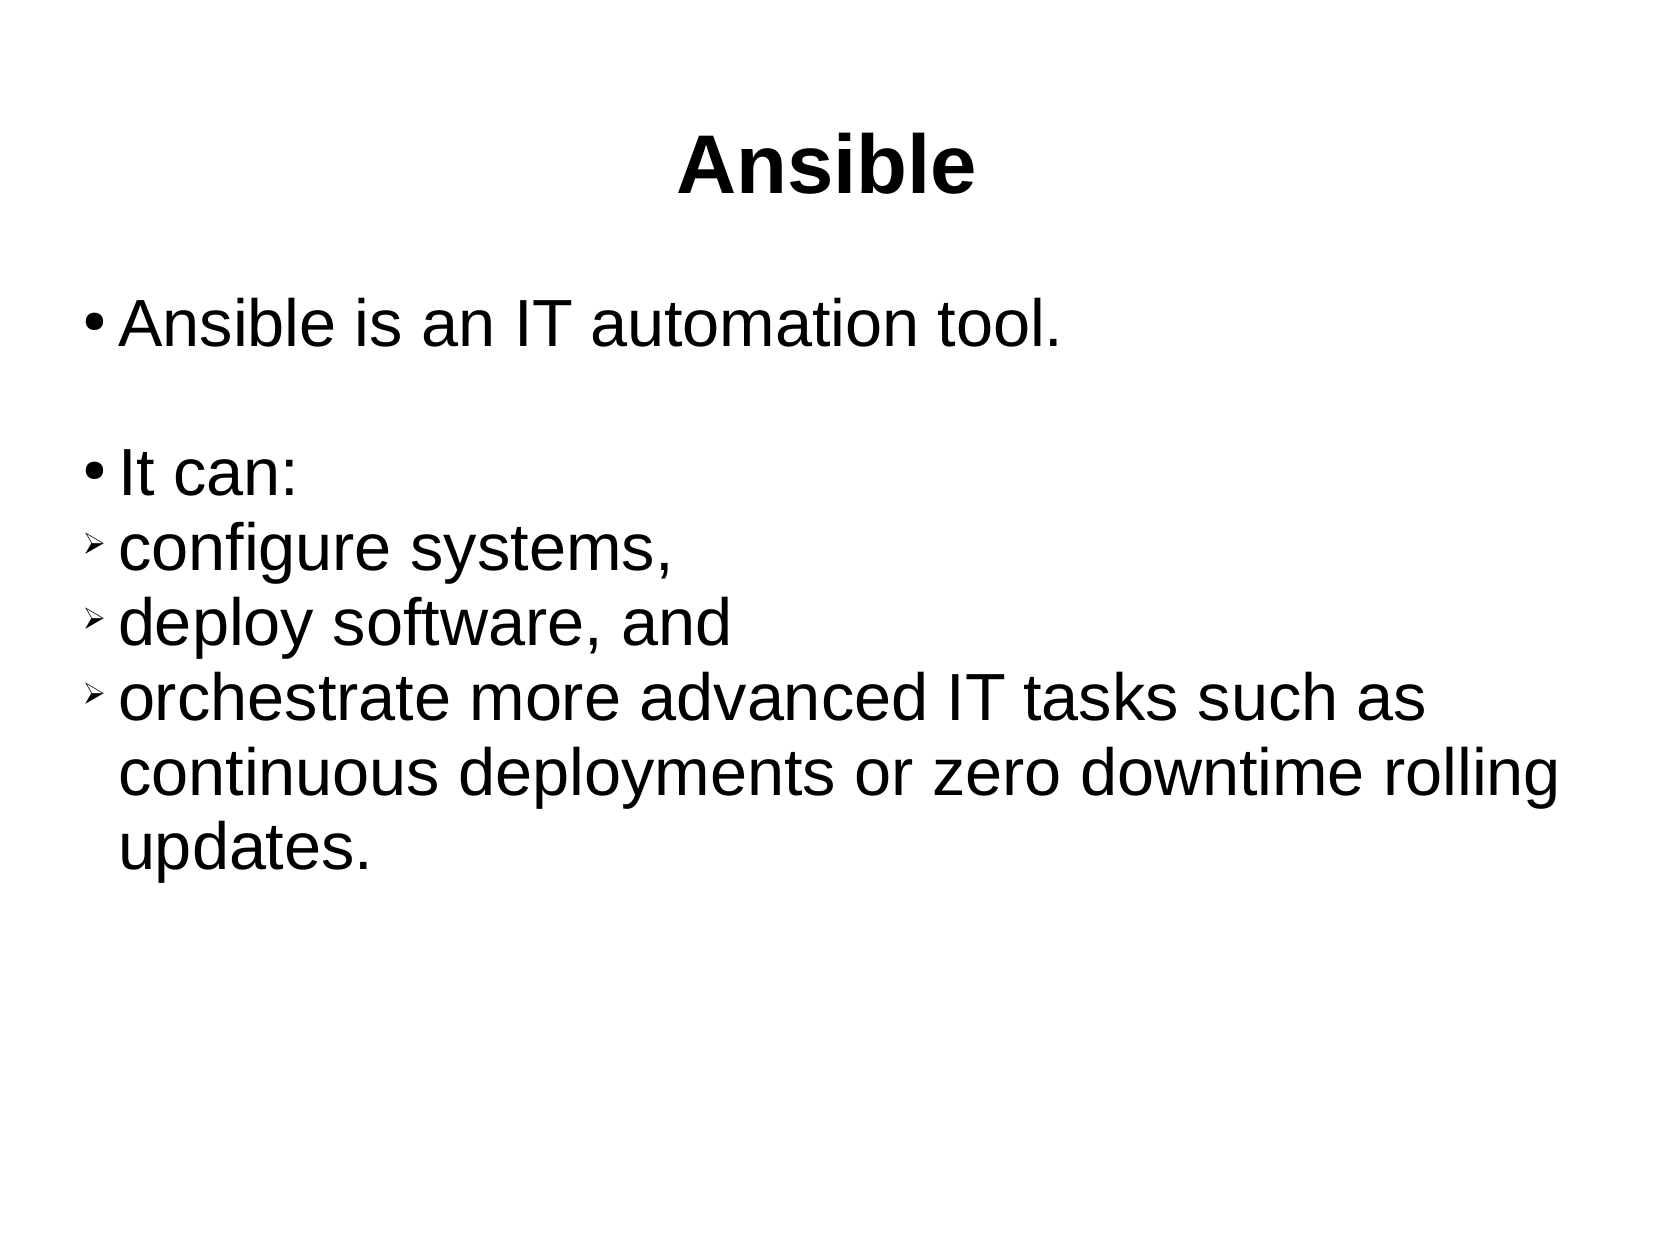

# Ansible
Ansible is an IT automation tool.
It can:
configure systems,
deploy software, and
orchestrate more advanced IT tasks such as continuous deployments or zero downtime rolling updates.